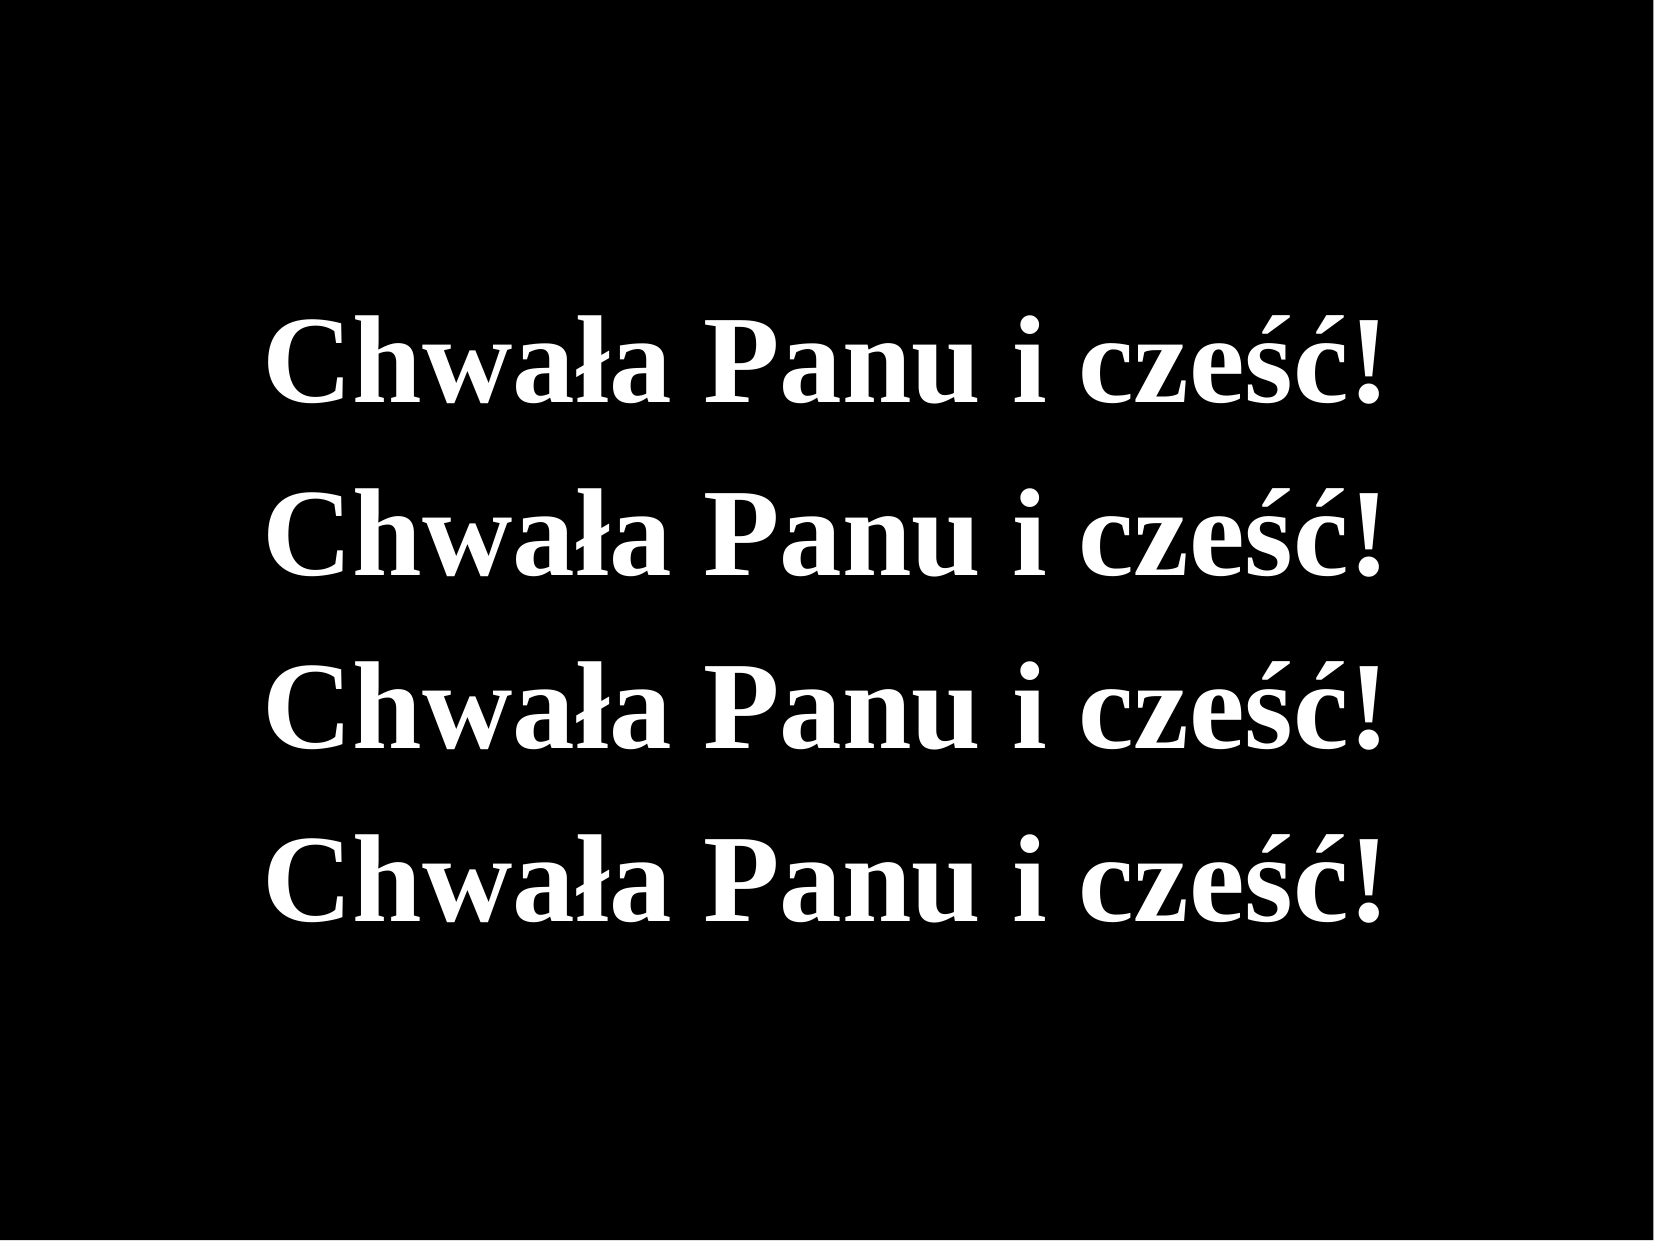

# Chwała Panu i cześć! ppp Chwała Panu i cześć! ppp Chwała Panu i cześć! ppp Chwała Panu i cześć!